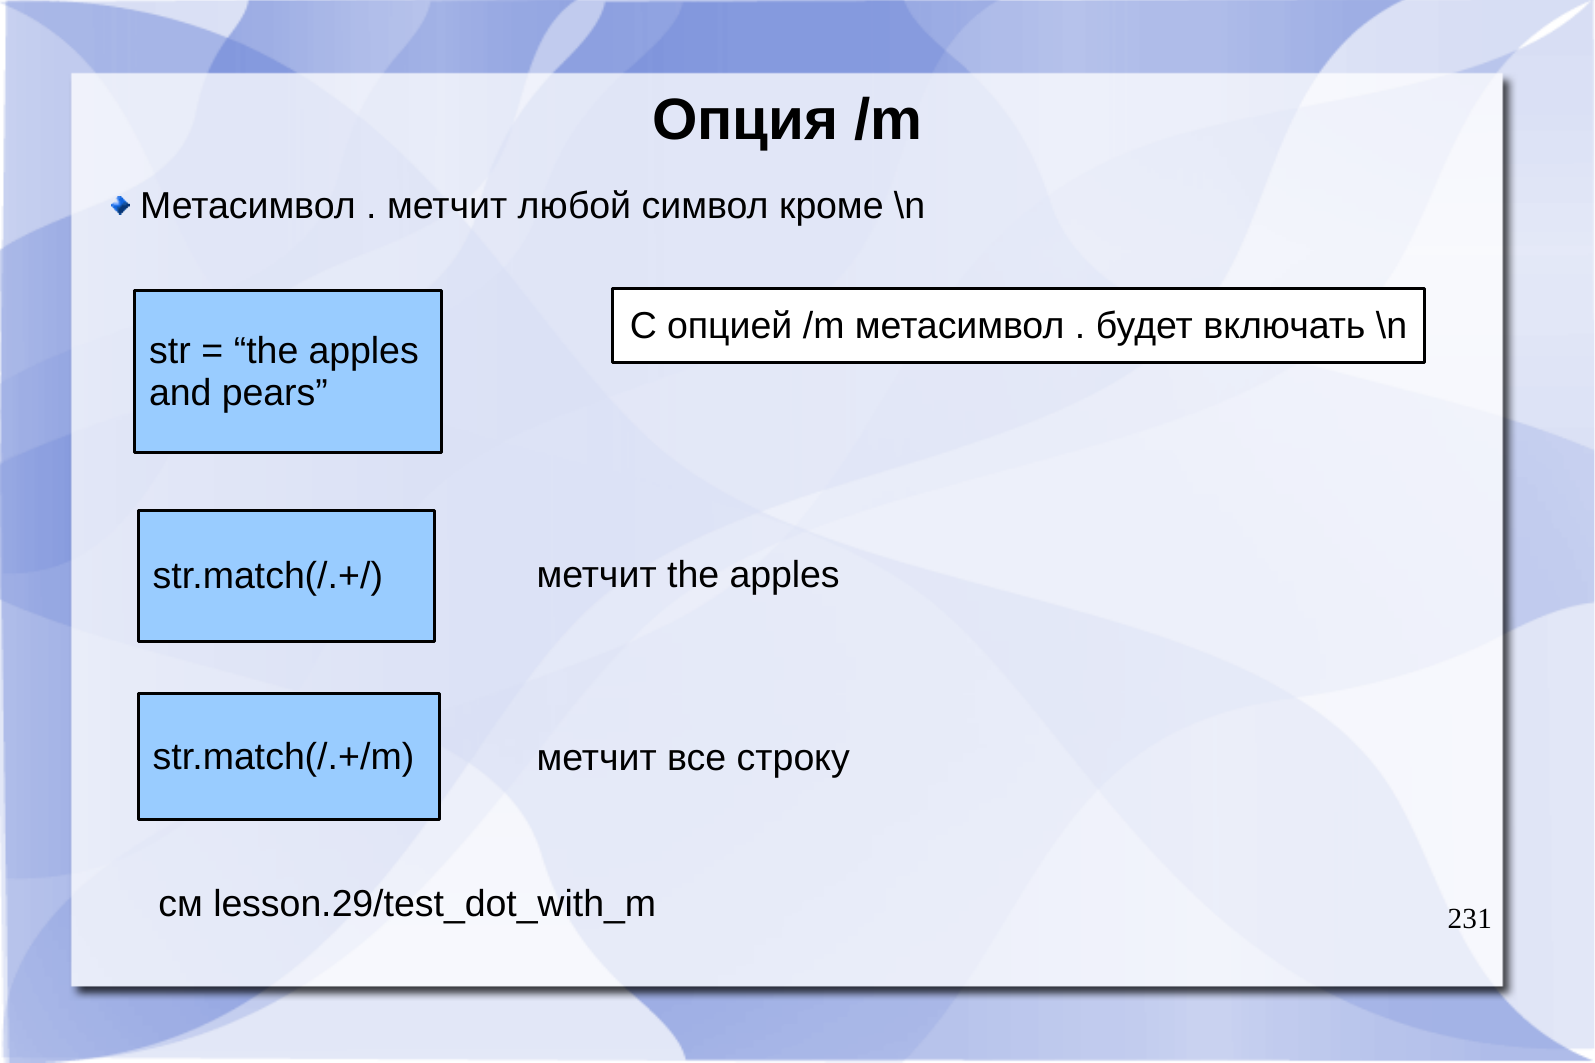

# Опция /m
 Метасимвол . метчит любой символ кроме \n
С опцией /m метасимвол . будет включать \n
str = “the apples
and pears”
str.match(/.+/)
метчит the apples
str.match(/.+/m)
метчит все строку
см lesson.29/test_dot_with_m
231